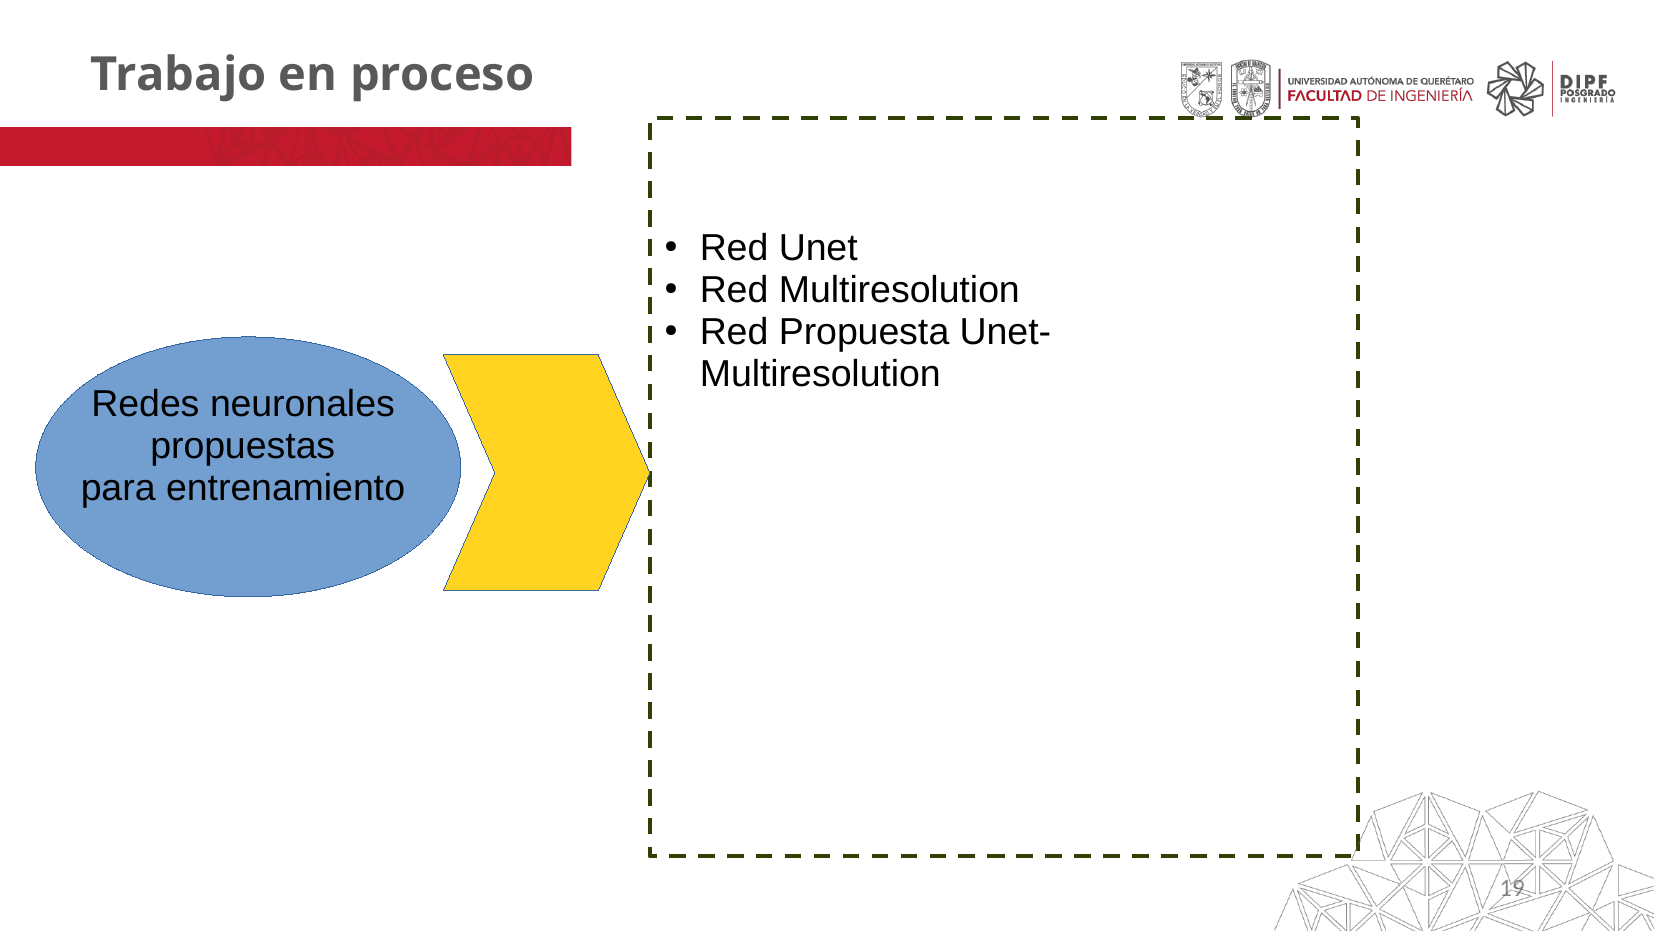

Trabajo en proceso
Red Unet
Red Multiresolution
Red Propuesta Unet-Multiresolution
Redes neuronales
propuestas
para entrenamiento
19